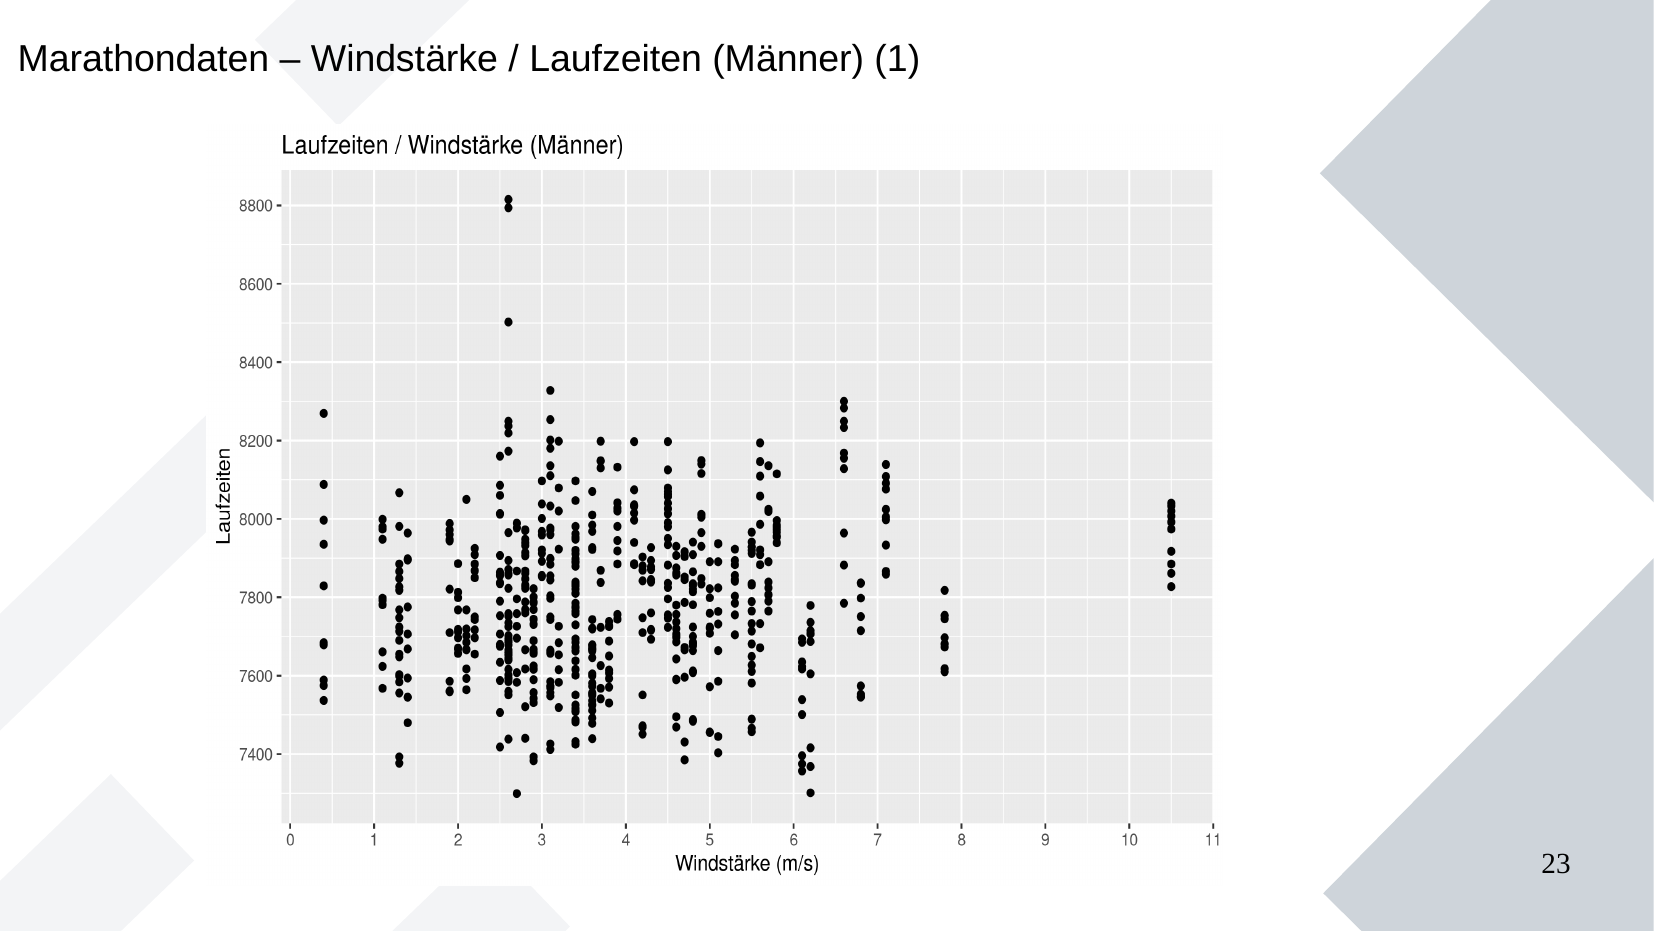

# Marathondaten – Windstärke / Laufzeiten (Männer) (1)
23